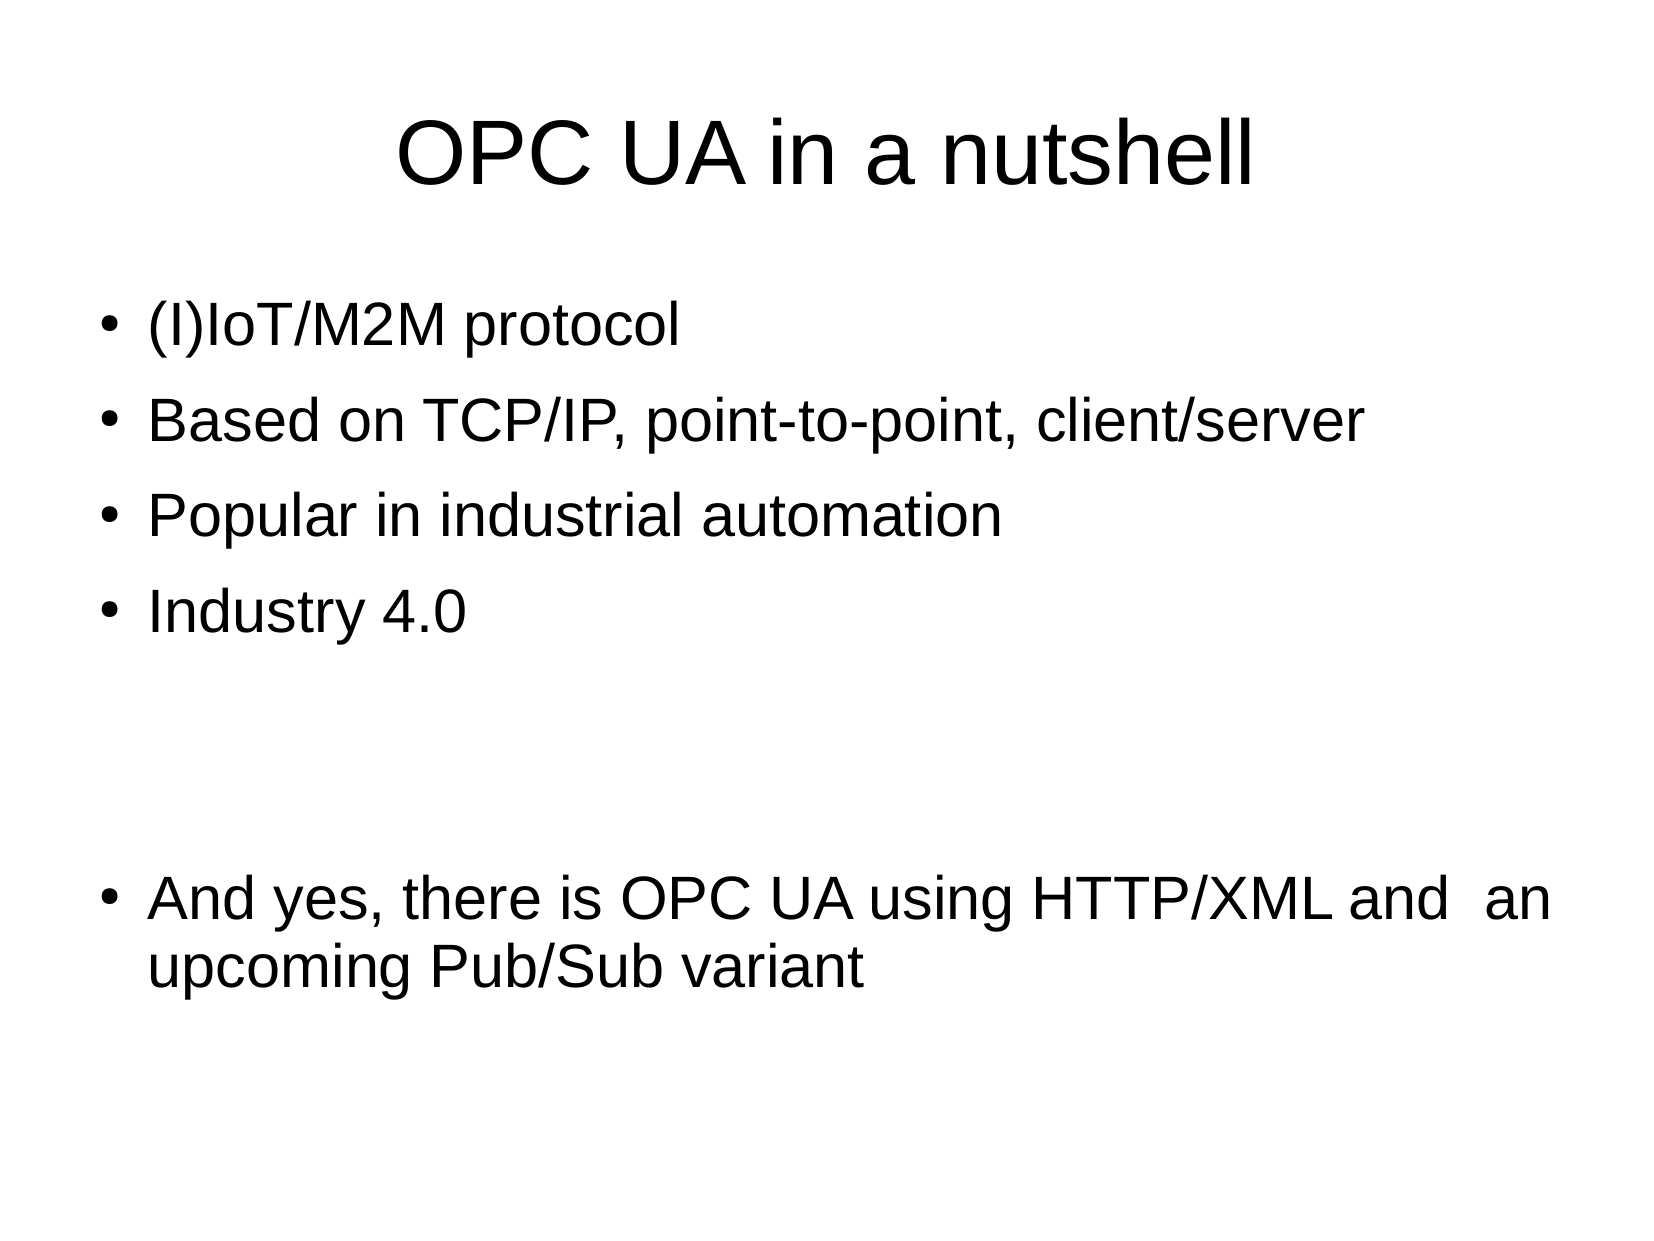

# OPC UA in a nutshell
(I)IoT/M2M protocol
Based on TCP/IP, point-to-point, client/server
Popular in industrial automation
Industry 4.0
And yes, there is OPC UA using HTTP/XML and an upcoming Pub/Sub variant